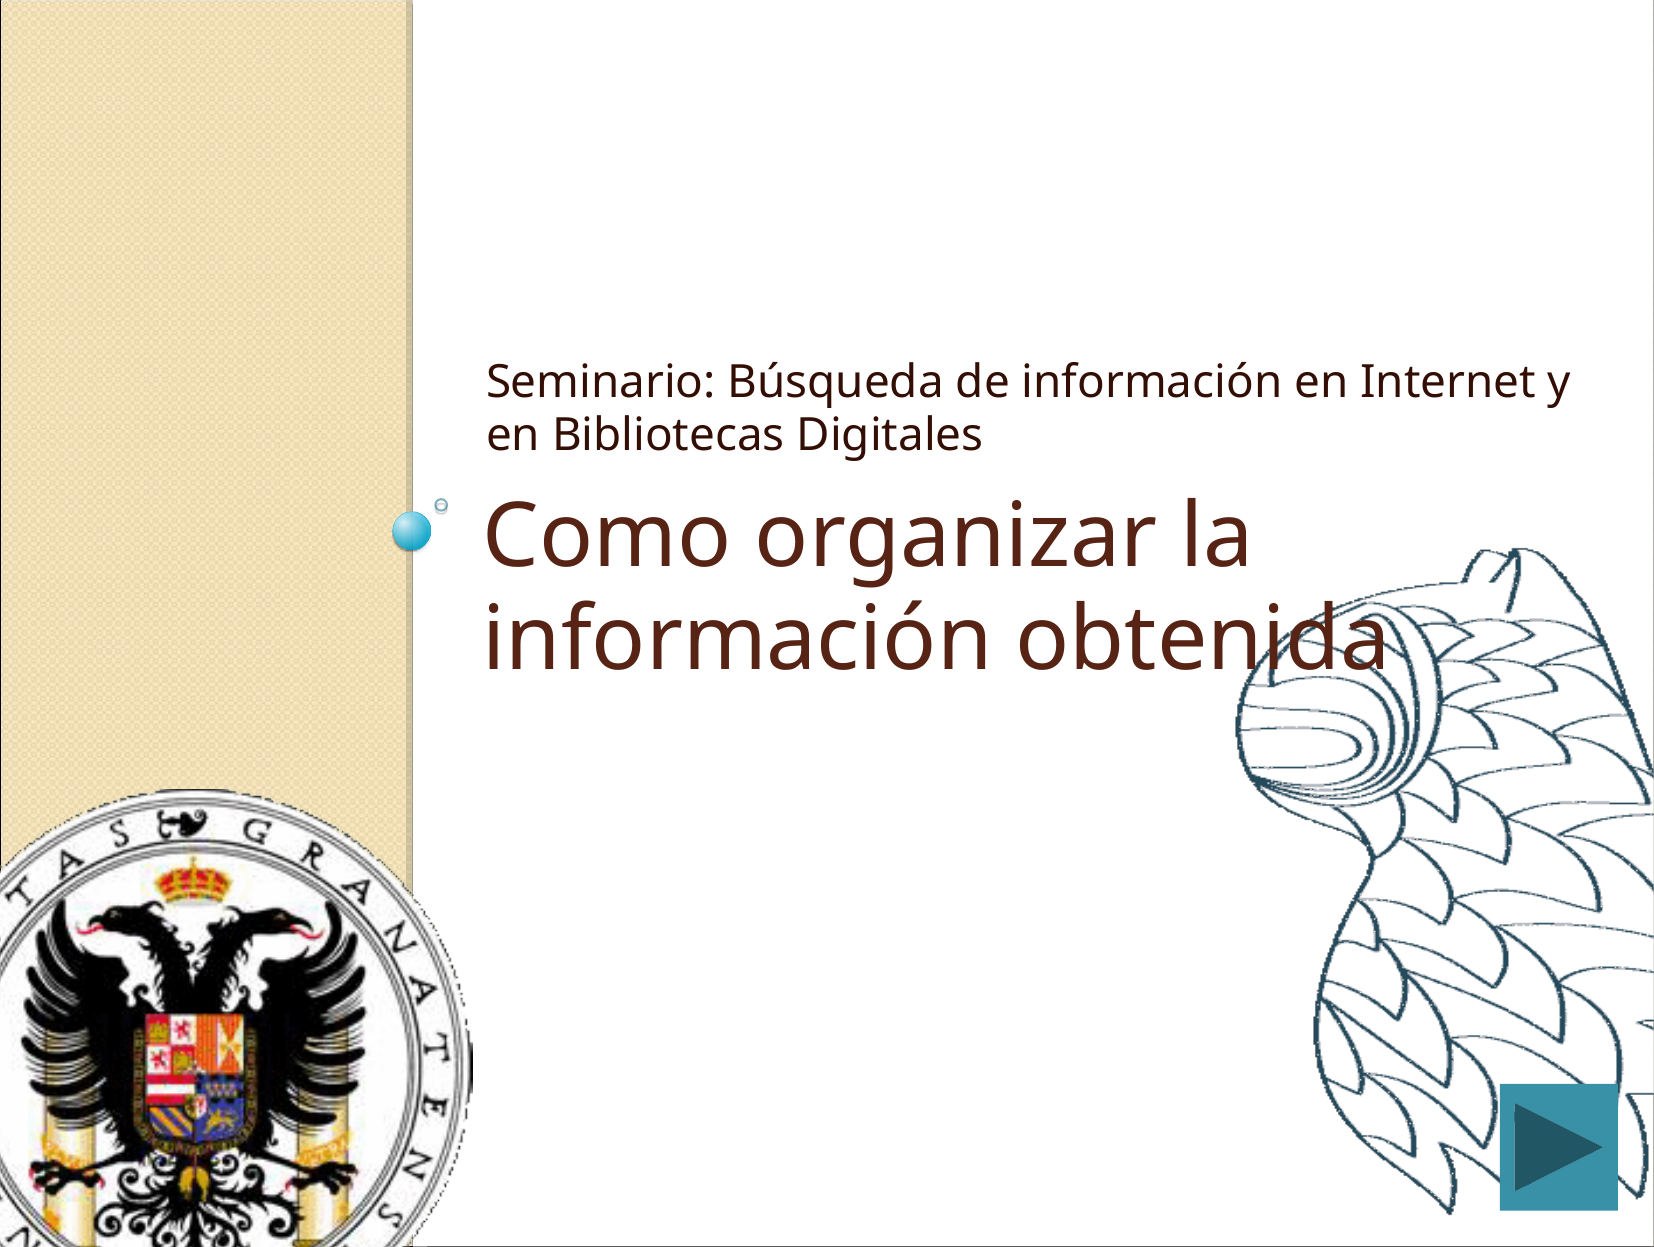

Seminario: Búsqueda de información en Internet y en Bibliotecas Digitales
# Como organizar la información obtenida